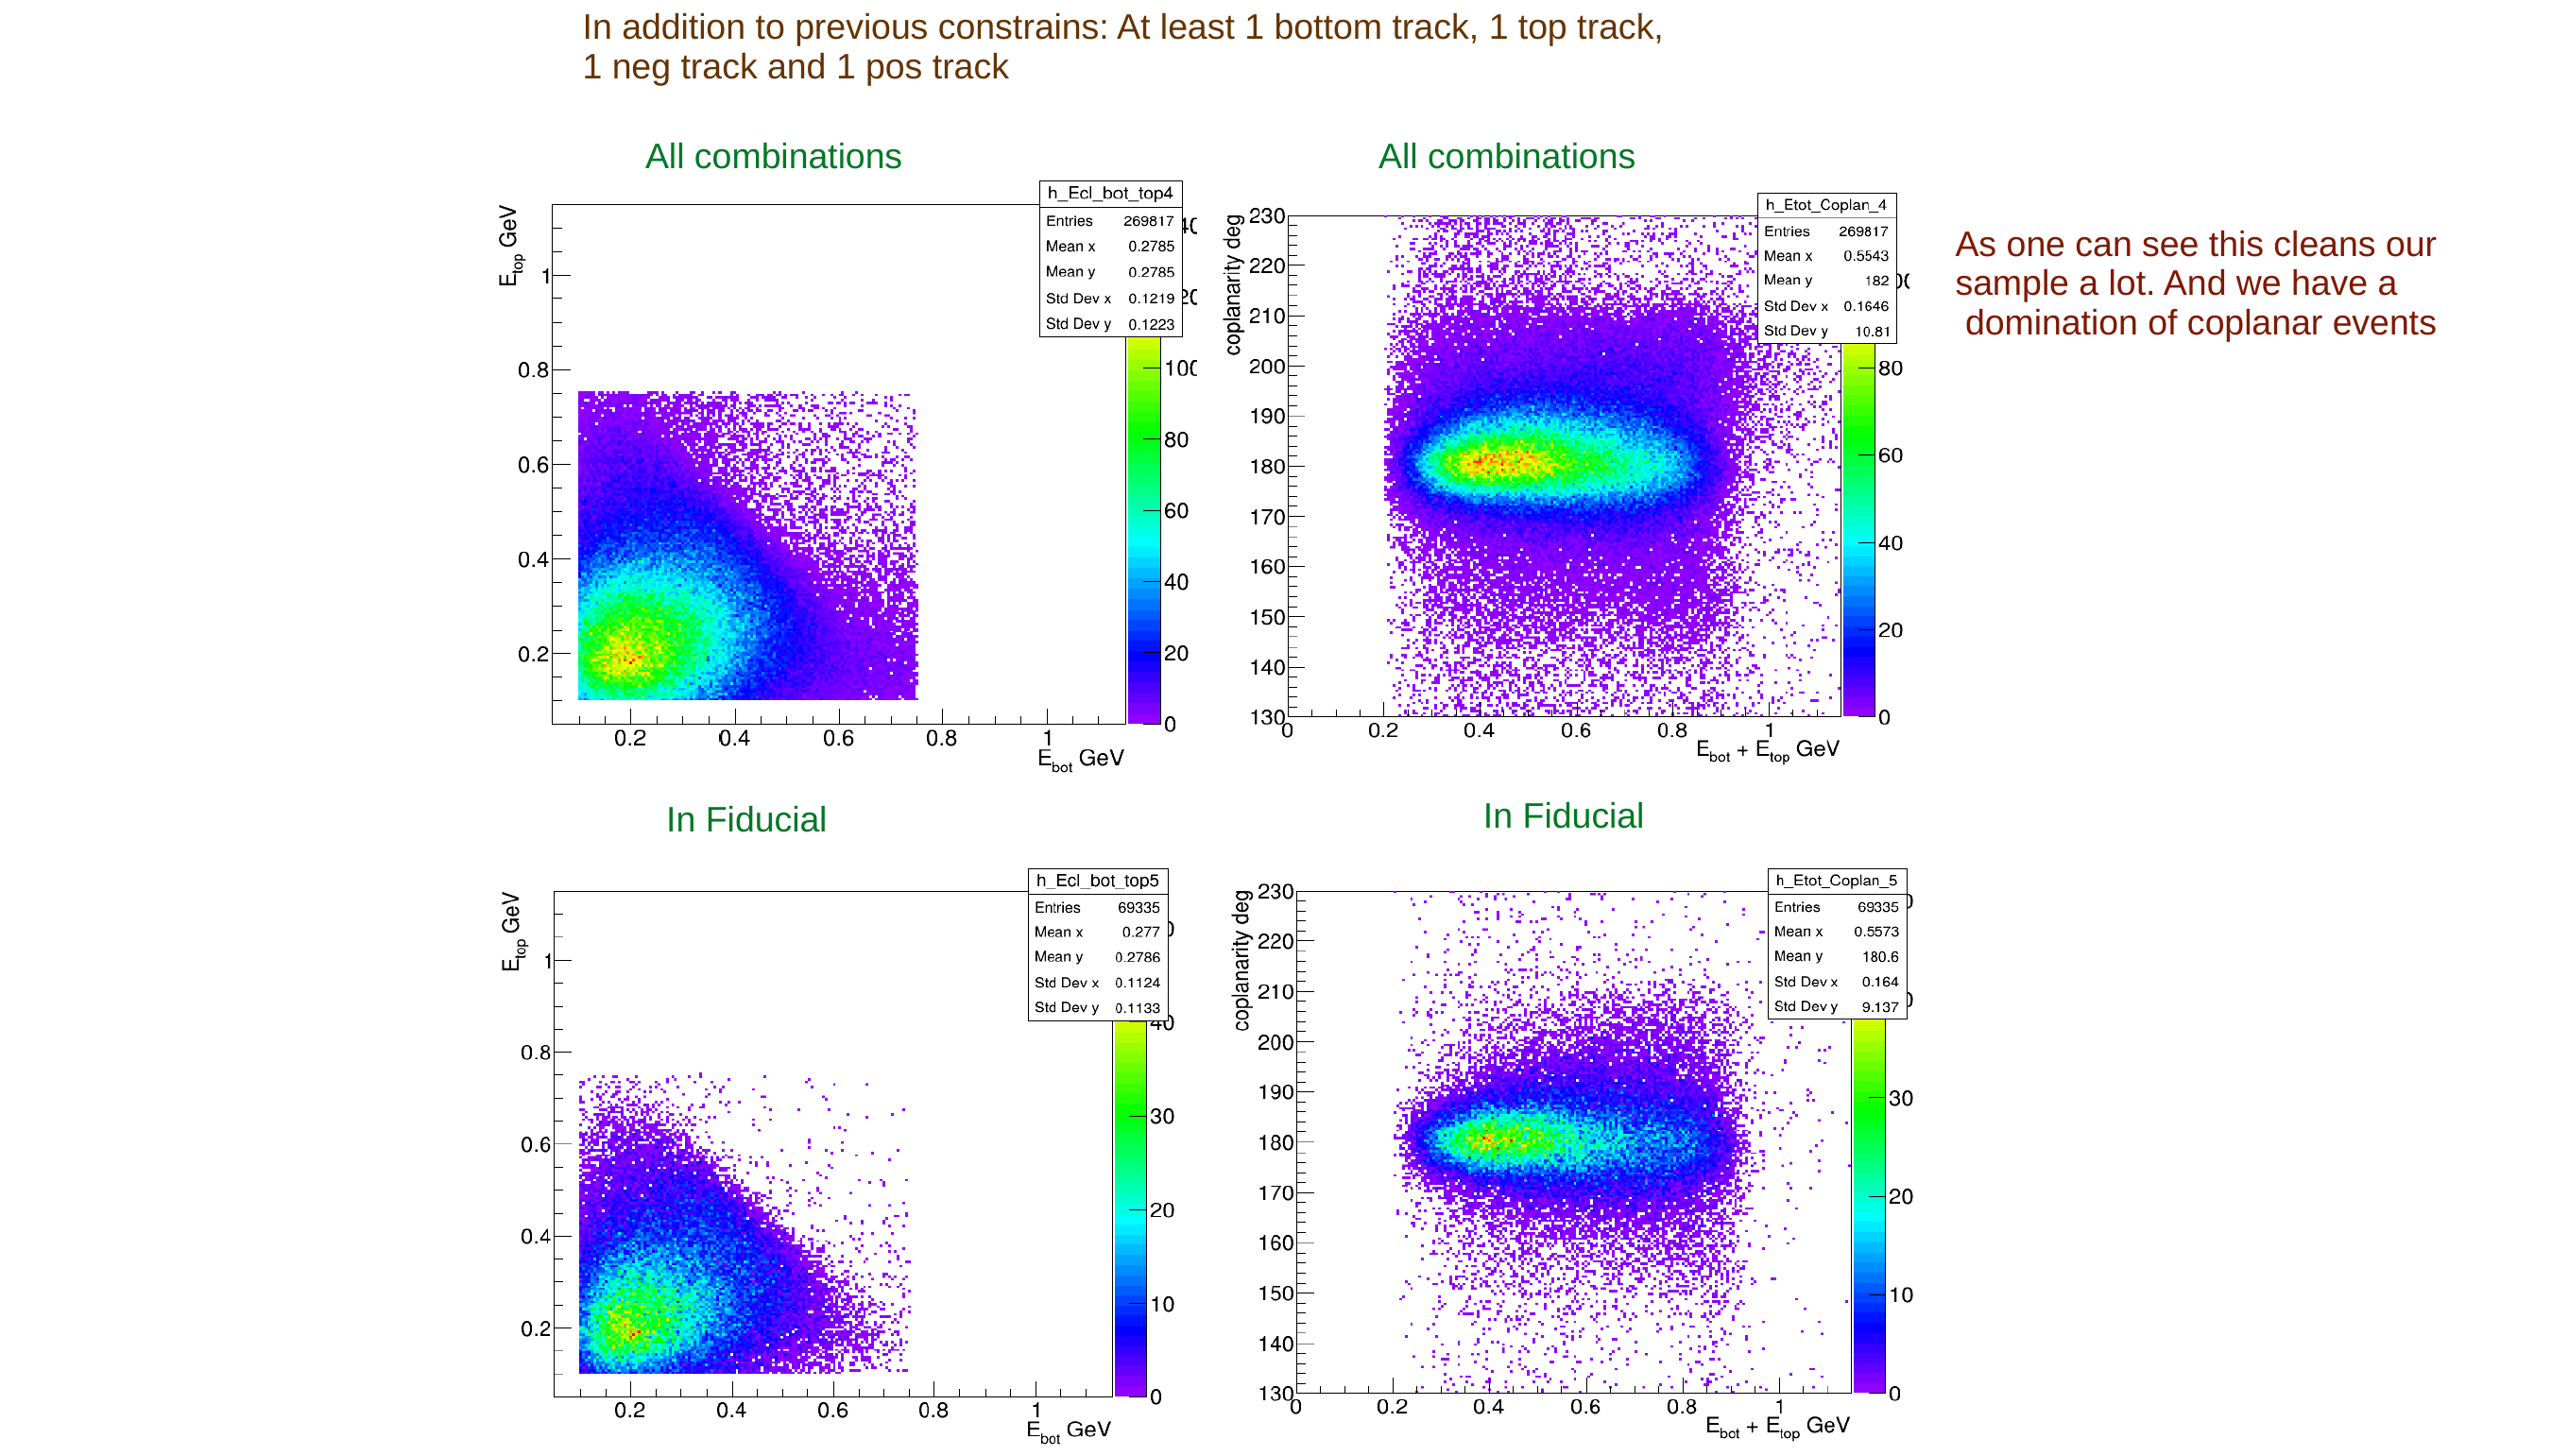

In addition to previous constrains: At least 1 bottom track, 1 top track,
1 neg track and 1 pos track
All combinations
All combinations
As one can see this cleans our
sample a lot. And we have a
 domination of coplanar events
In Fiducial
In Fiducial